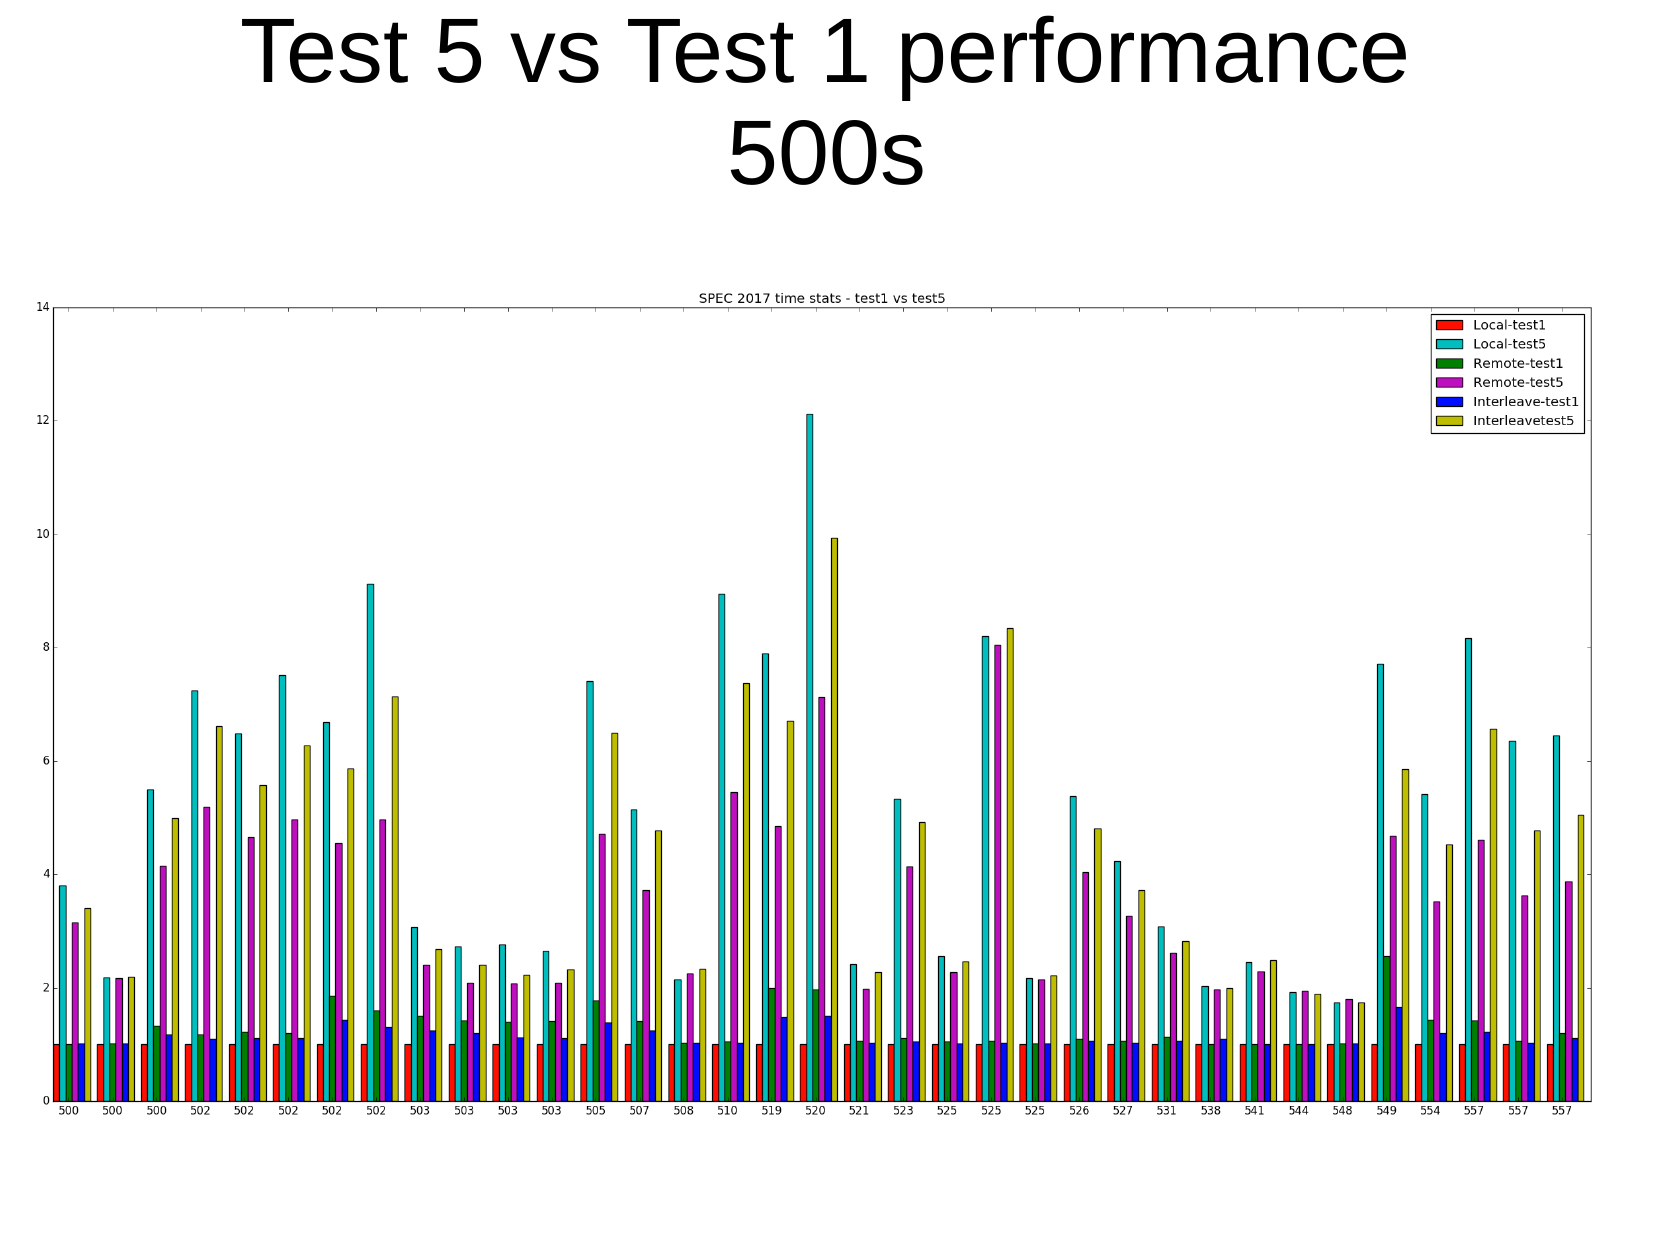

# Test 5 vs Test 1 performance 500s